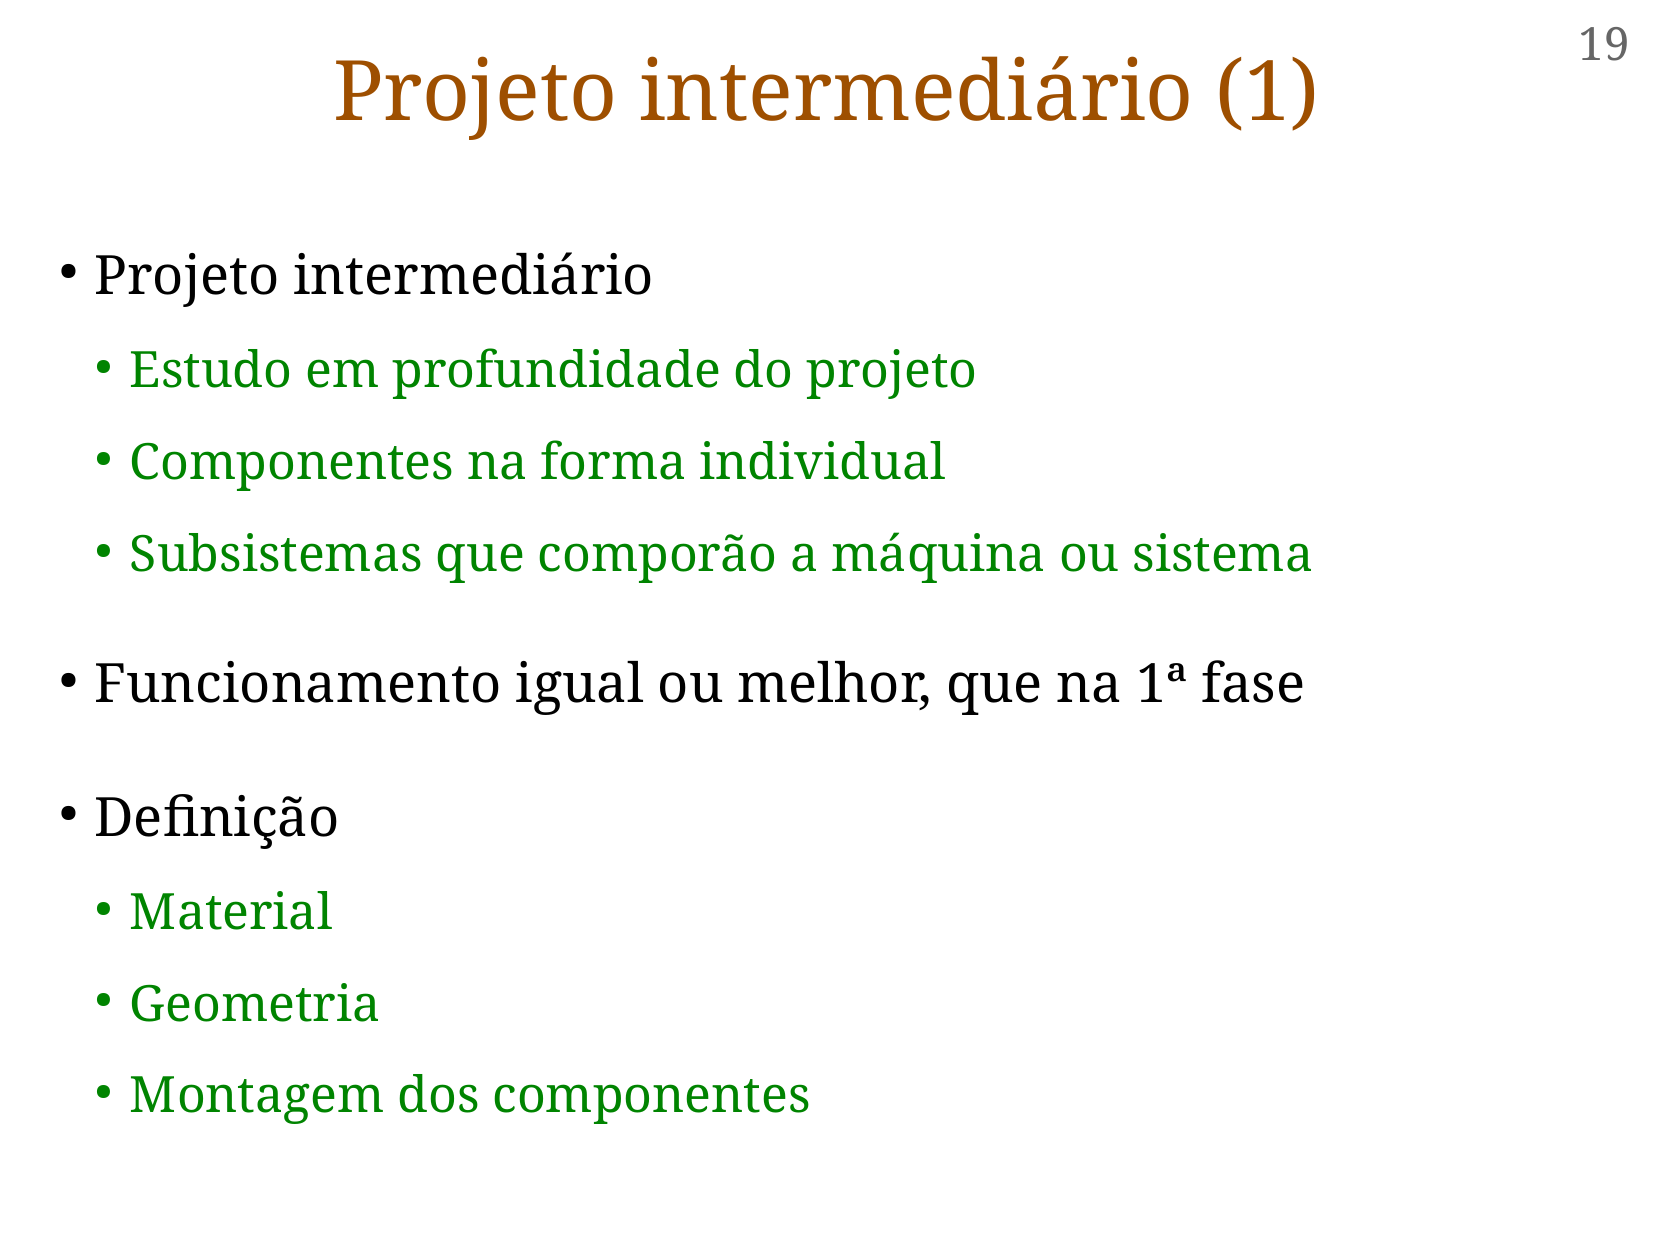

19
# Projeto intermediário (1)
Projeto intermediário
Estudo em profundidade do projeto
Componentes na forma individual
Subsistemas que comporão a máquina ou sistema
Funcionamento igual ou melhor, que na 1ª fase
Definição
Material
Geometria
Montagem dos componentes